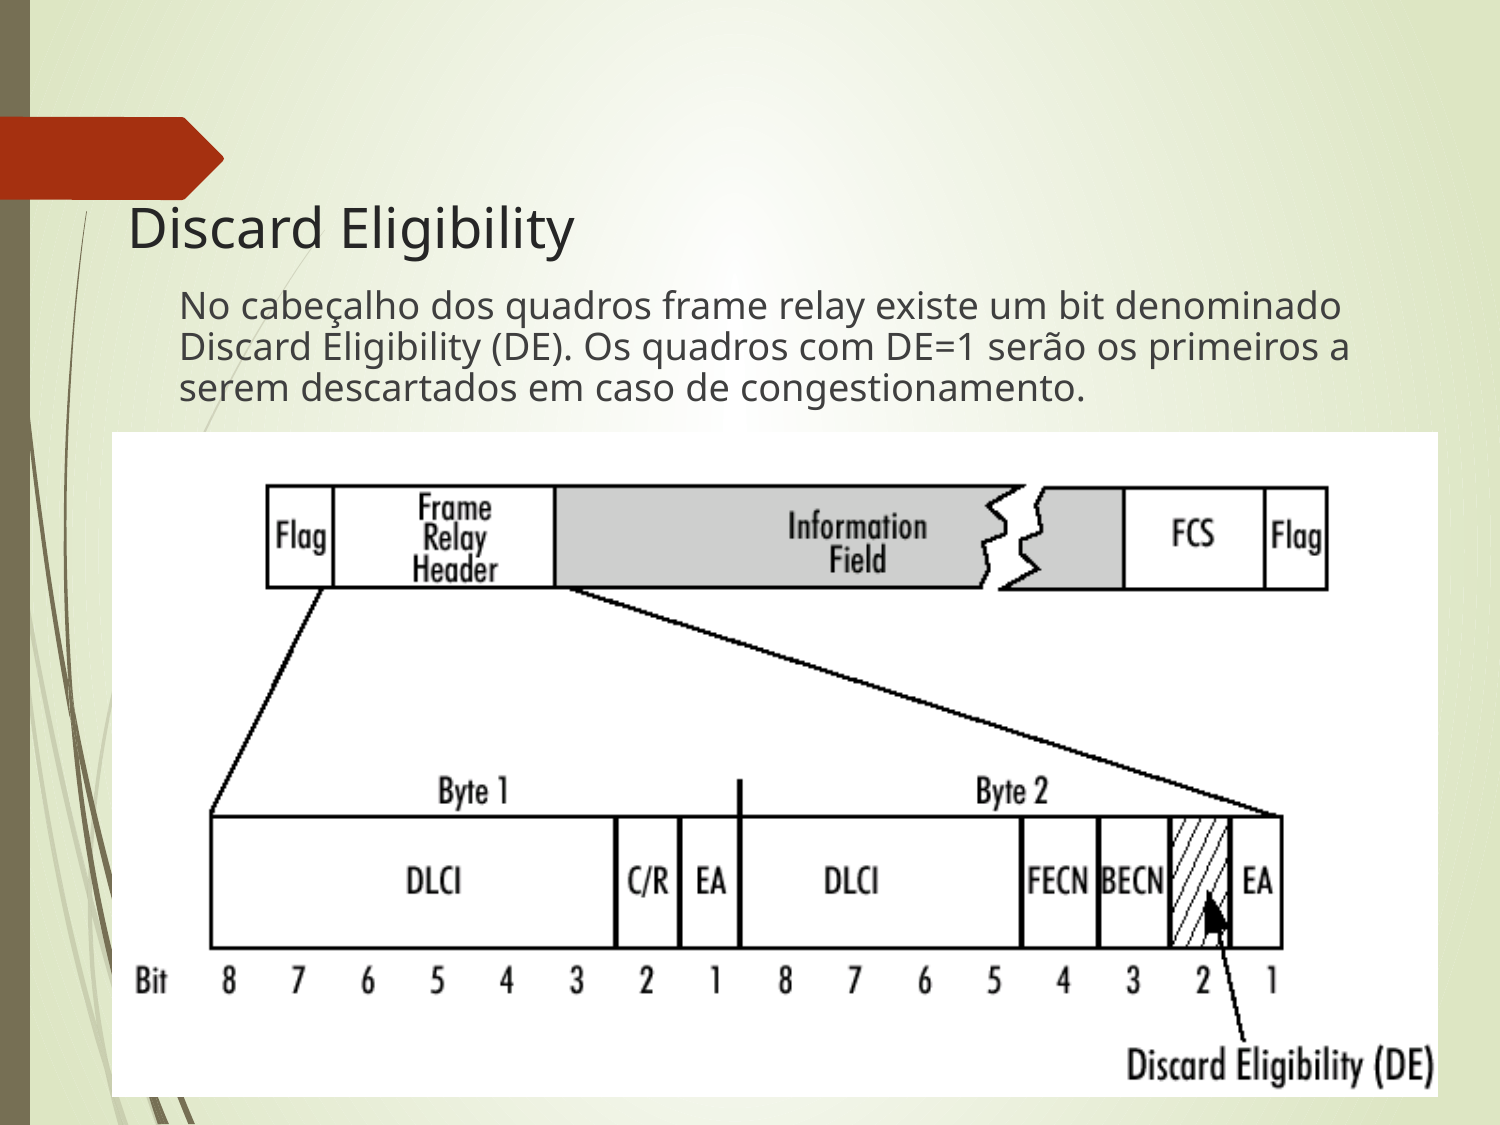

# Discard Eligibility
No cabeçalho dos quadros frame relay existe um bit denominado Discard Eligibility (DE). Os quadros com DE=1 serão os primeiros a serem descartados em caso de congestionamento.